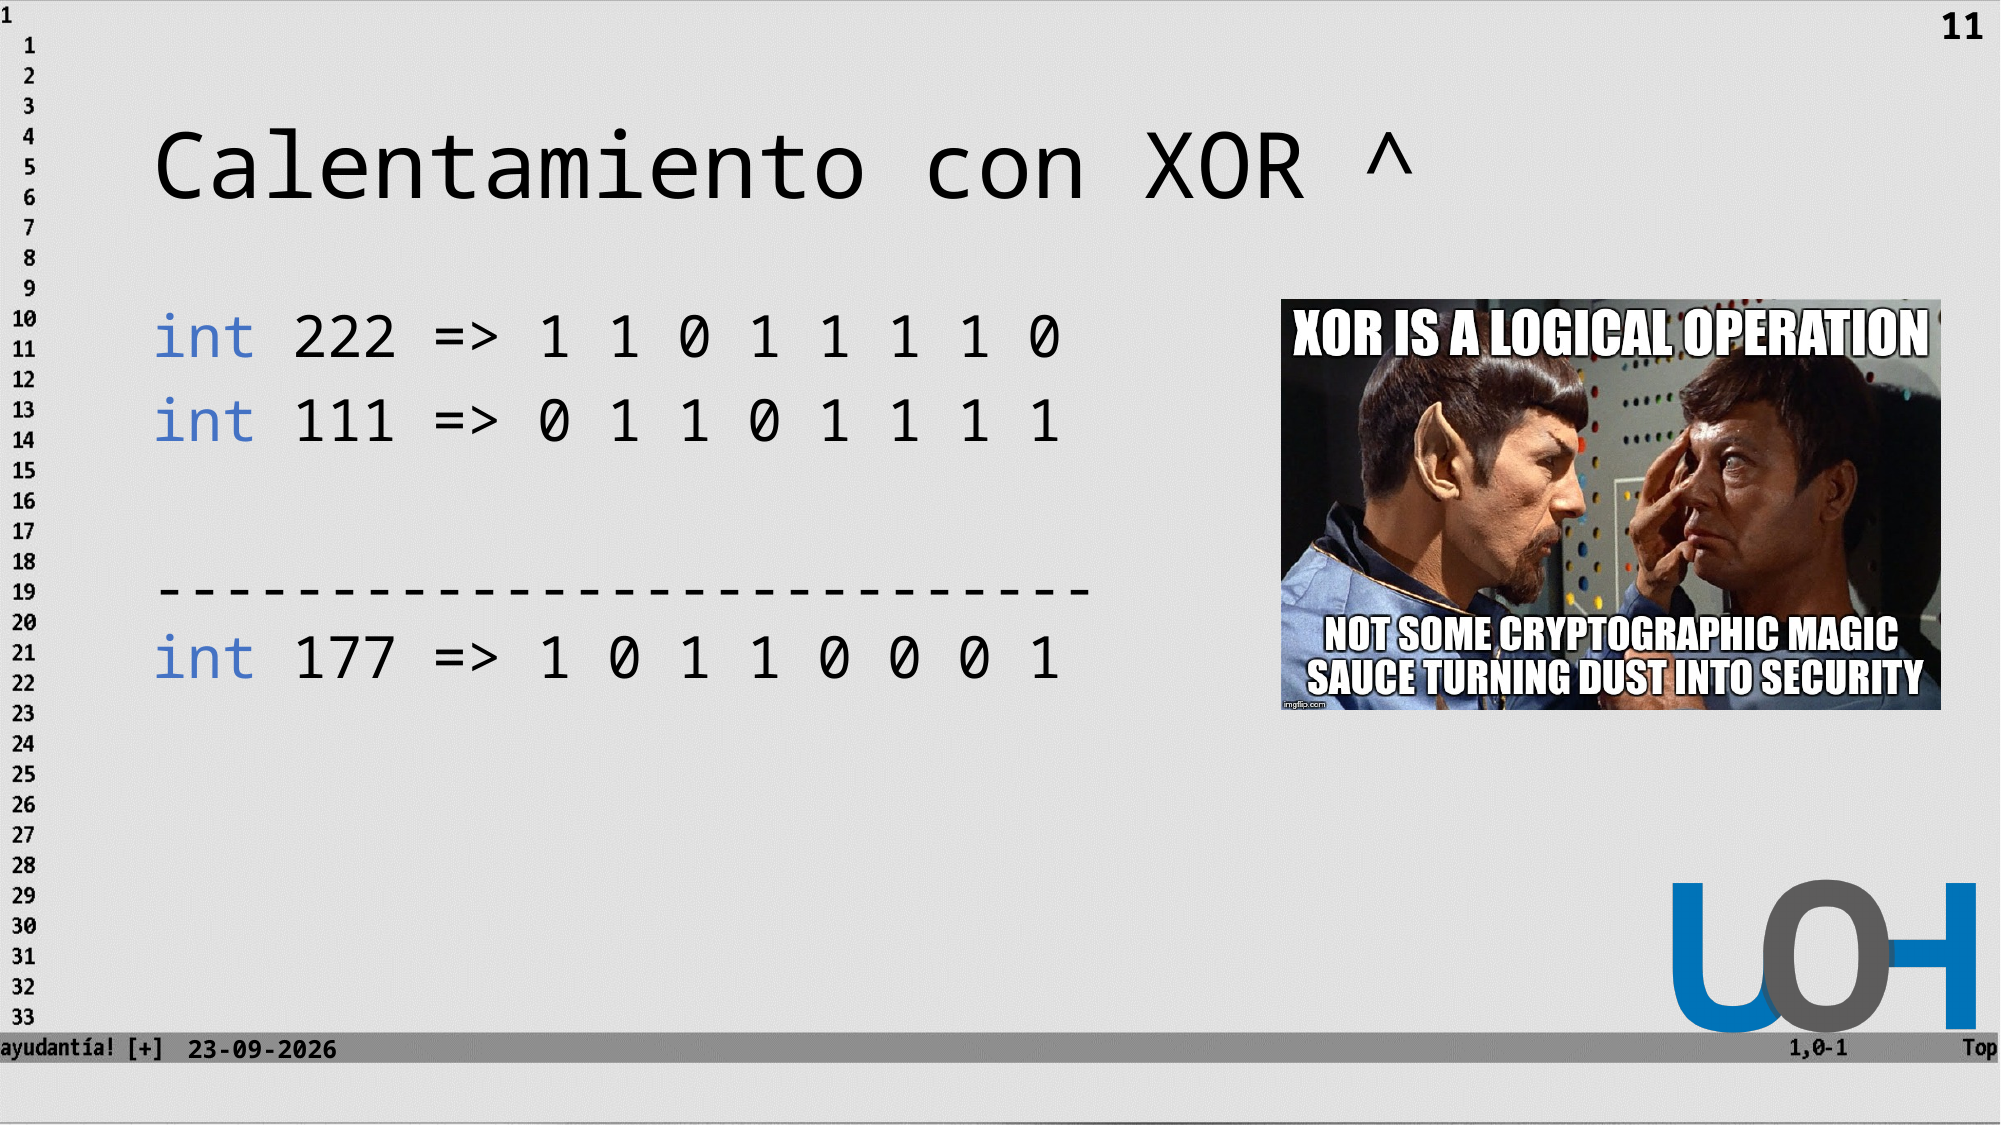

11
# Calentamiento con XOR ^
int 222 => 1 1 0 1 1 1 1 0
int 111 => 0 1 1 0 1 1 1 1
---------------------------
int 177 => 1 0 1 1 0 0 0 1